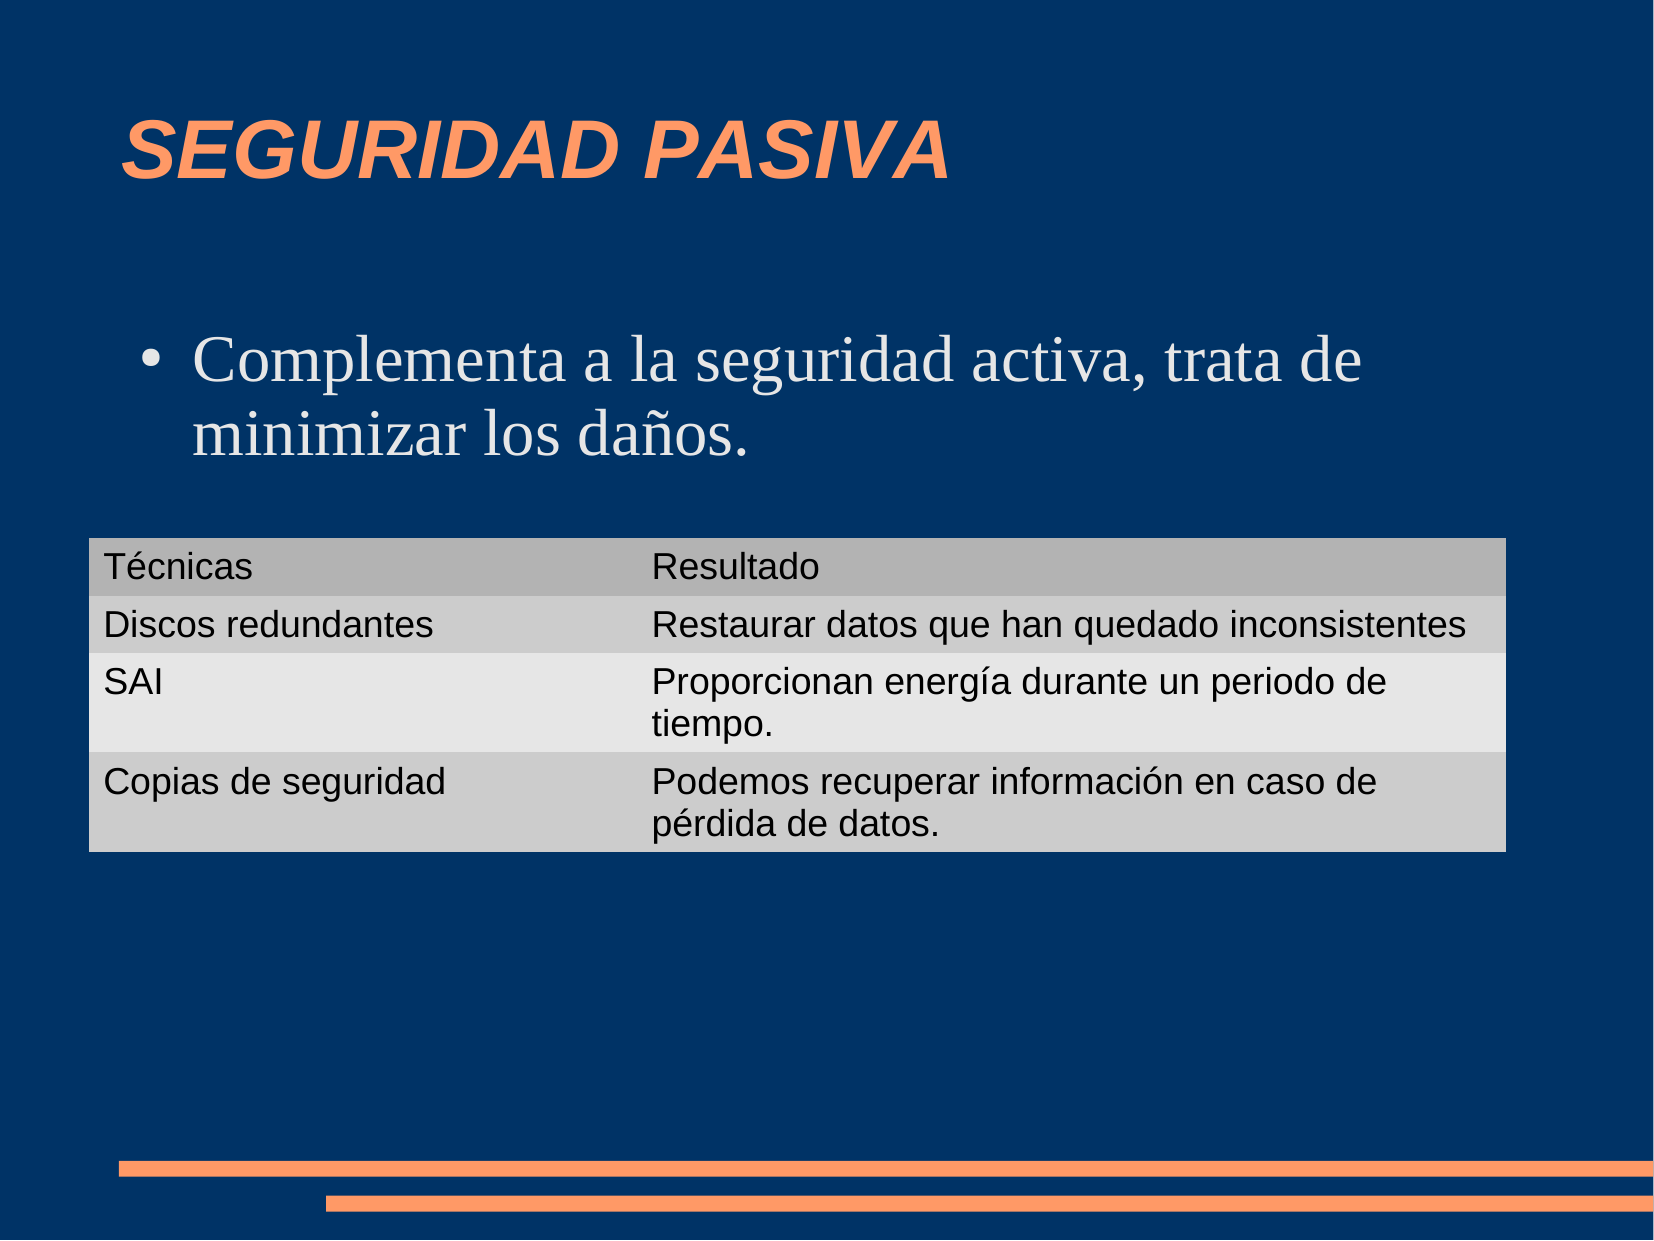

# SEGURIDAD PASIVA
Complementa a la seguridad activa, trata de minimizar los daños.
| Técnicas | Resultado |
| --- | --- |
| Discos redundantes | Restaurar datos que han quedado inconsistentes |
| SAI | Proporcionan energía durante un periodo de tiempo. |
| Copias de seguridad | Podemos recuperar información en caso de pérdida de datos. |